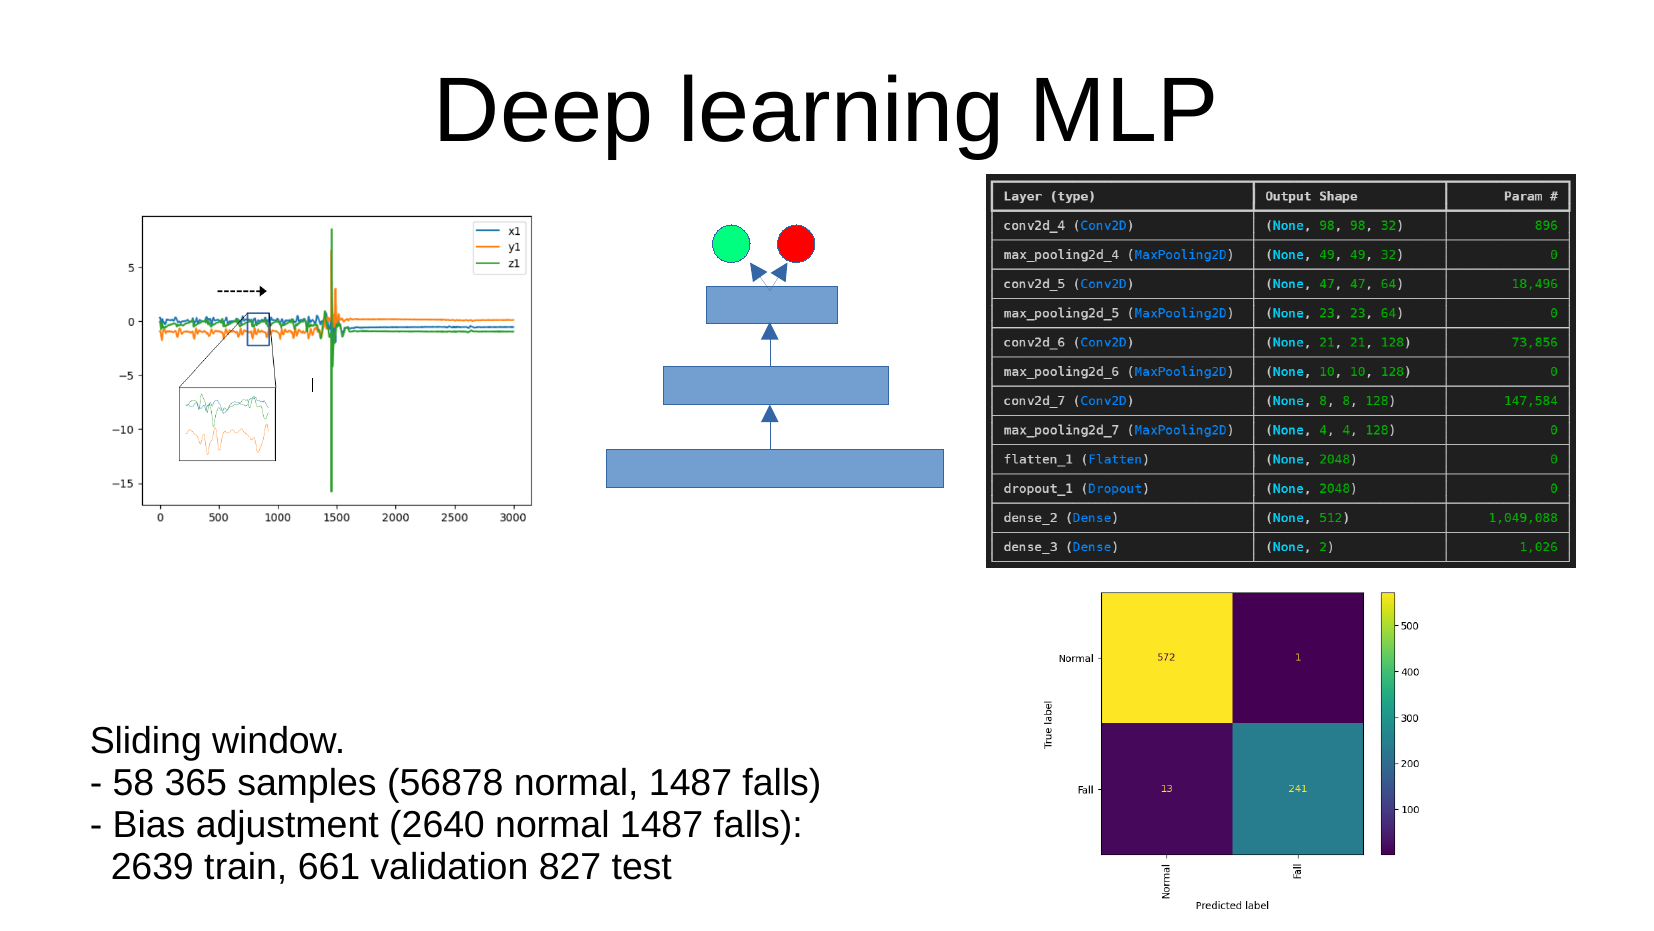

# Deep learning MLP
Sliding window.
- 58 365 samples (56878 normal, 1487 falls)
- Bias adjustment (2640 normal 1487 falls):
 2639 train, 661 validation 827 test